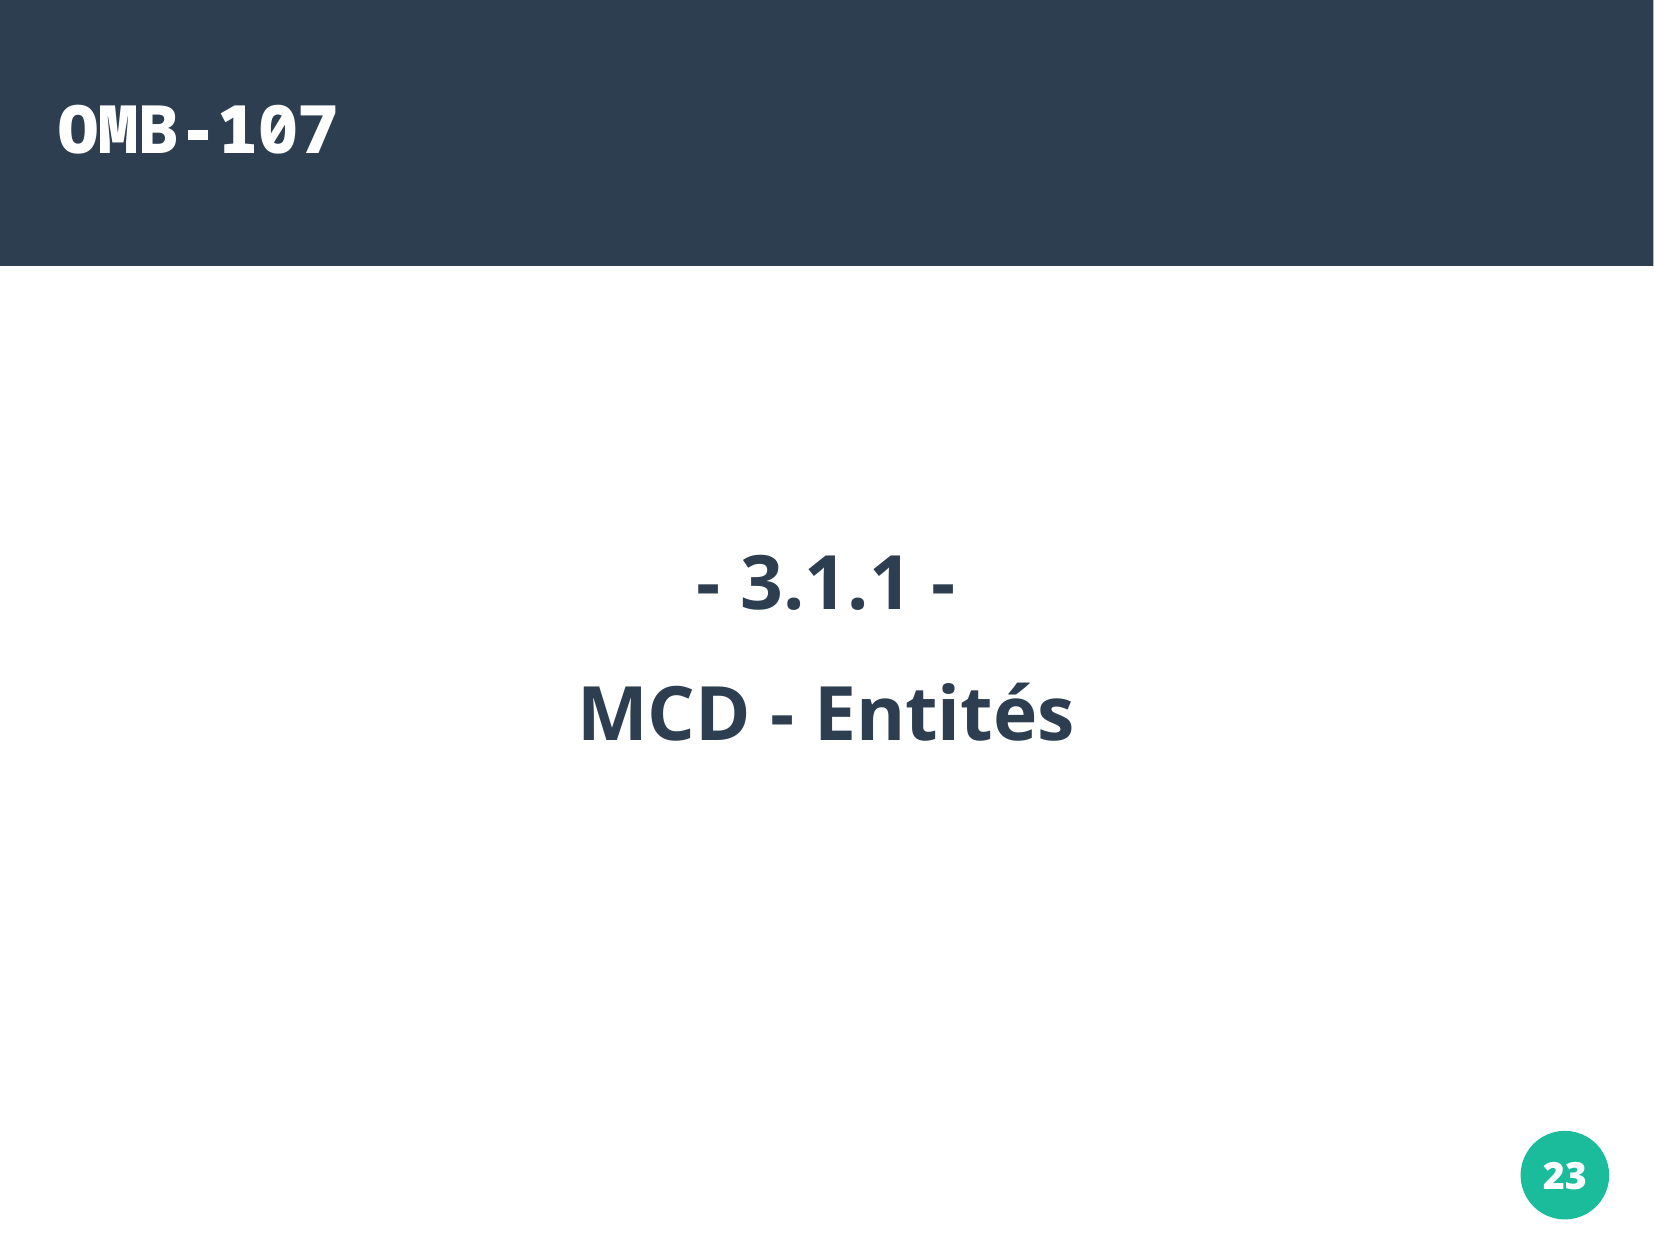

# OMB-107
- 3.1.1 -
MCD - Entités
23